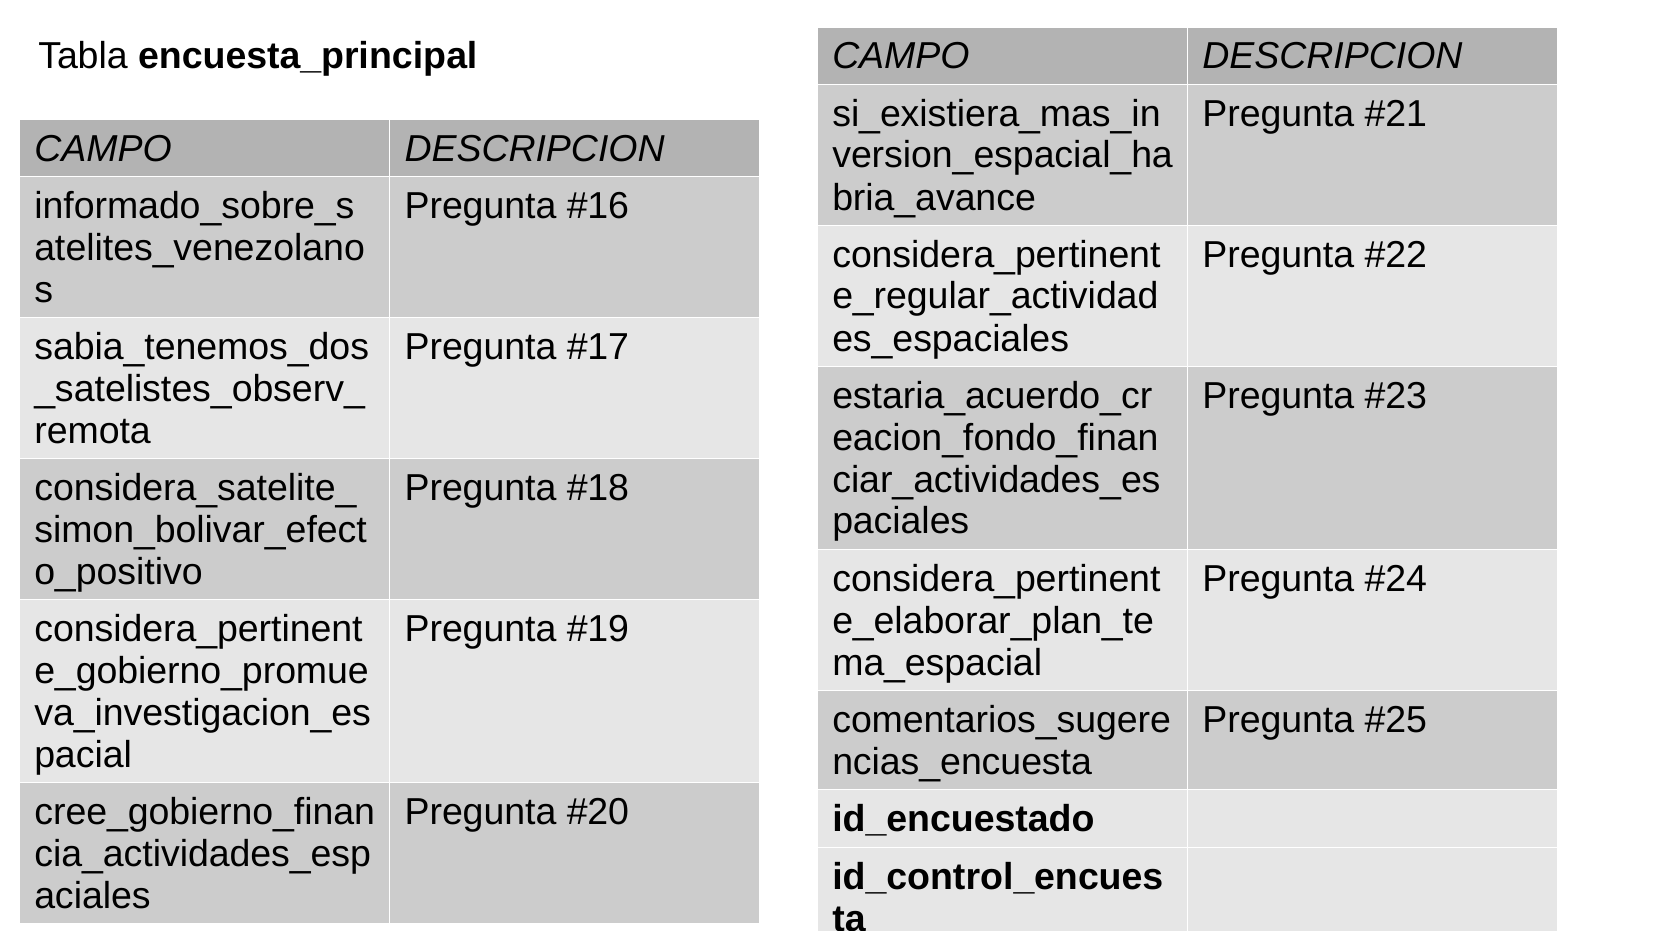

Tabla encuesta_principal
| CAMPO | DESCRIPCION |
| --- | --- |
| si\_existiera\_mas\_inversion\_espacial\_habria\_avance | Pregunta #21 |
| considera\_pertinente\_regular\_actividades\_espaciales | Pregunta #22 |
| estaria\_acuerdo\_creacion\_fondo\_financiar\_actividades\_espaciales | Pregunta #23 |
| considera\_pertinente\_elaborar\_plan\_tema\_espacial | Pregunta #24 |
| comentarios\_sugerencias\_encuesta | Pregunta #25 |
| id\_encuestado | |
| id\_control\_encuesta | |
| CAMPO | DESCRIPCION |
| --- | --- |
| informado\_sobre\_satelites\_venezolanos | Pregunta #16 |
| sabia\_tenemos\_dos\_satelistes\_observ\_remota | Pregunta #17 |
| considera\_satelite\_simon\_bolivar\_efecto\_positivo | Pregunta #18 |
| considera\_pertinente\_gobierno\_promueva\_investigacion\_espacial | Pregunta #19 |
| cree\_gobierno\_financia\_actividades\_espaciales | Pregunta #20 |